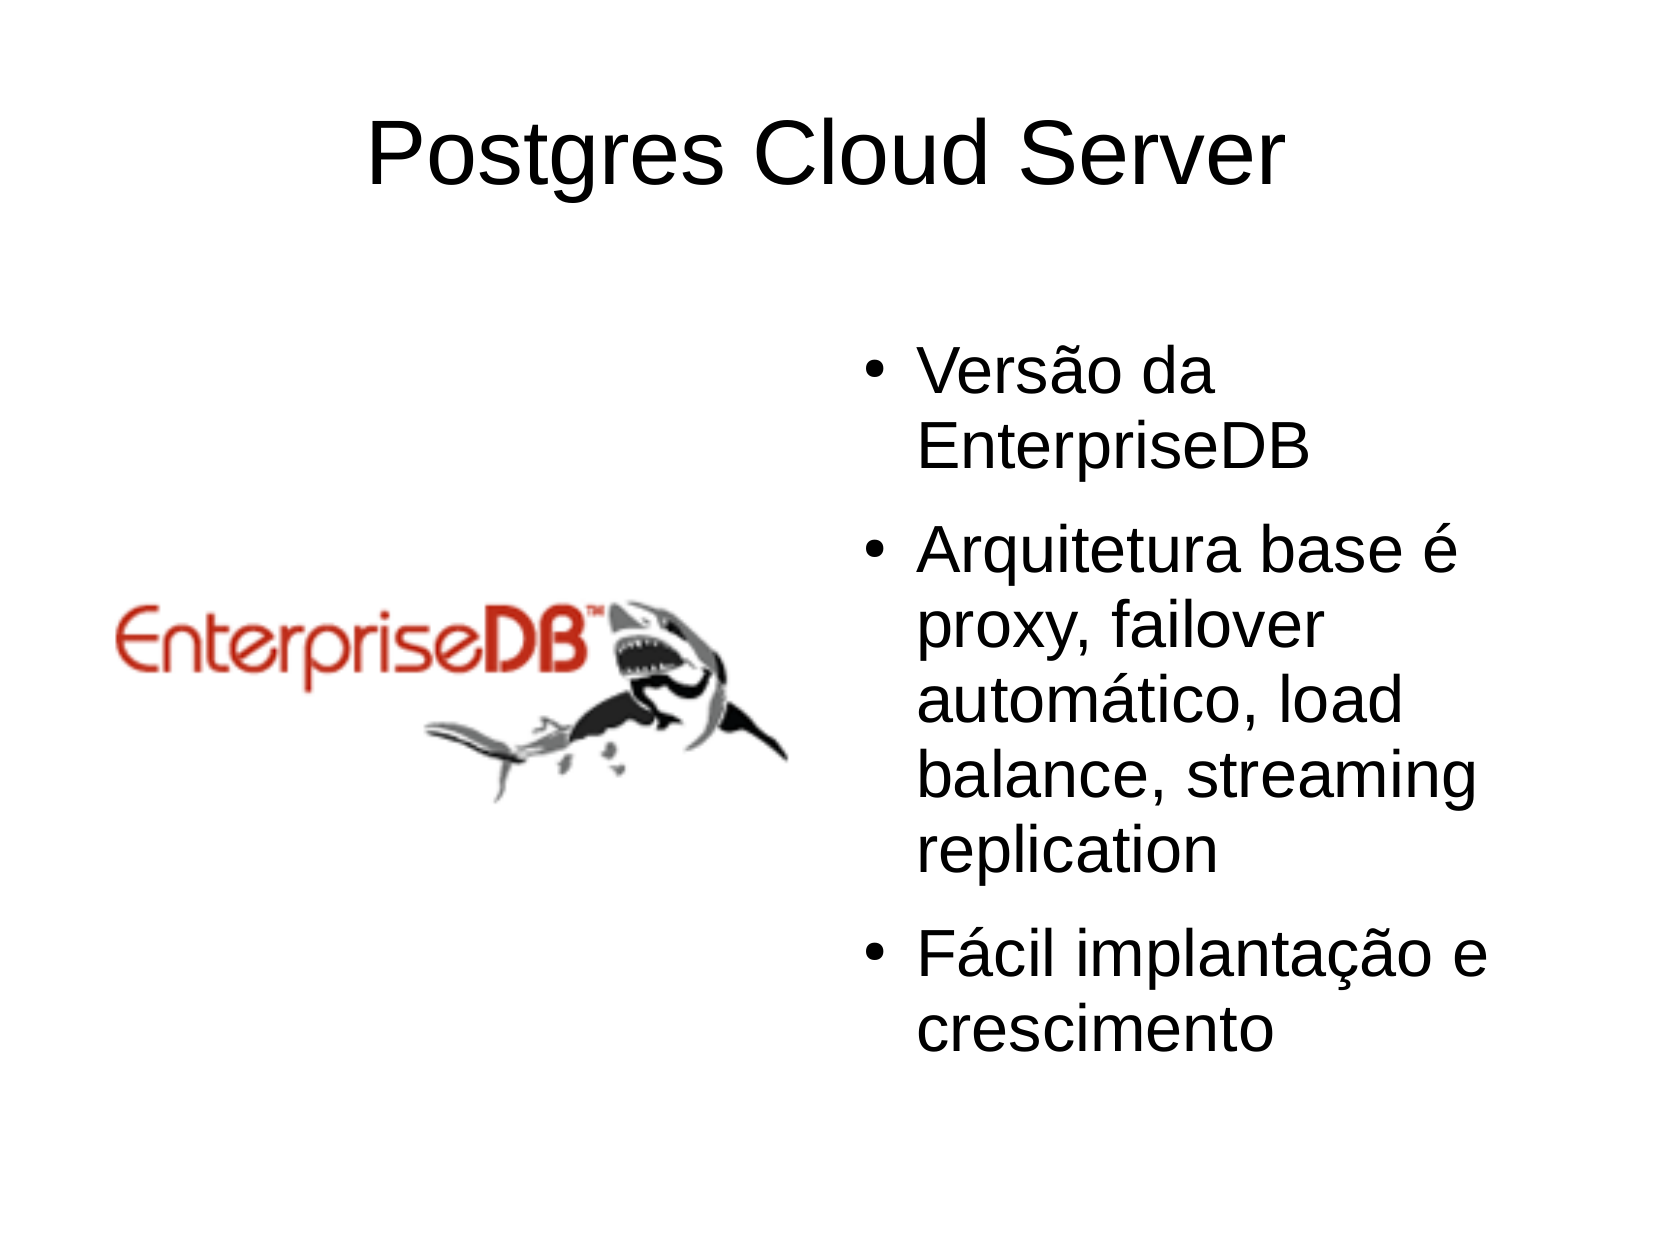

# Postgres Cloud Server
Versão da EnterpriseDB
Arquitetura base é proxy, failover automático, load balance, streaming replication
Fácil implantação e crescimento